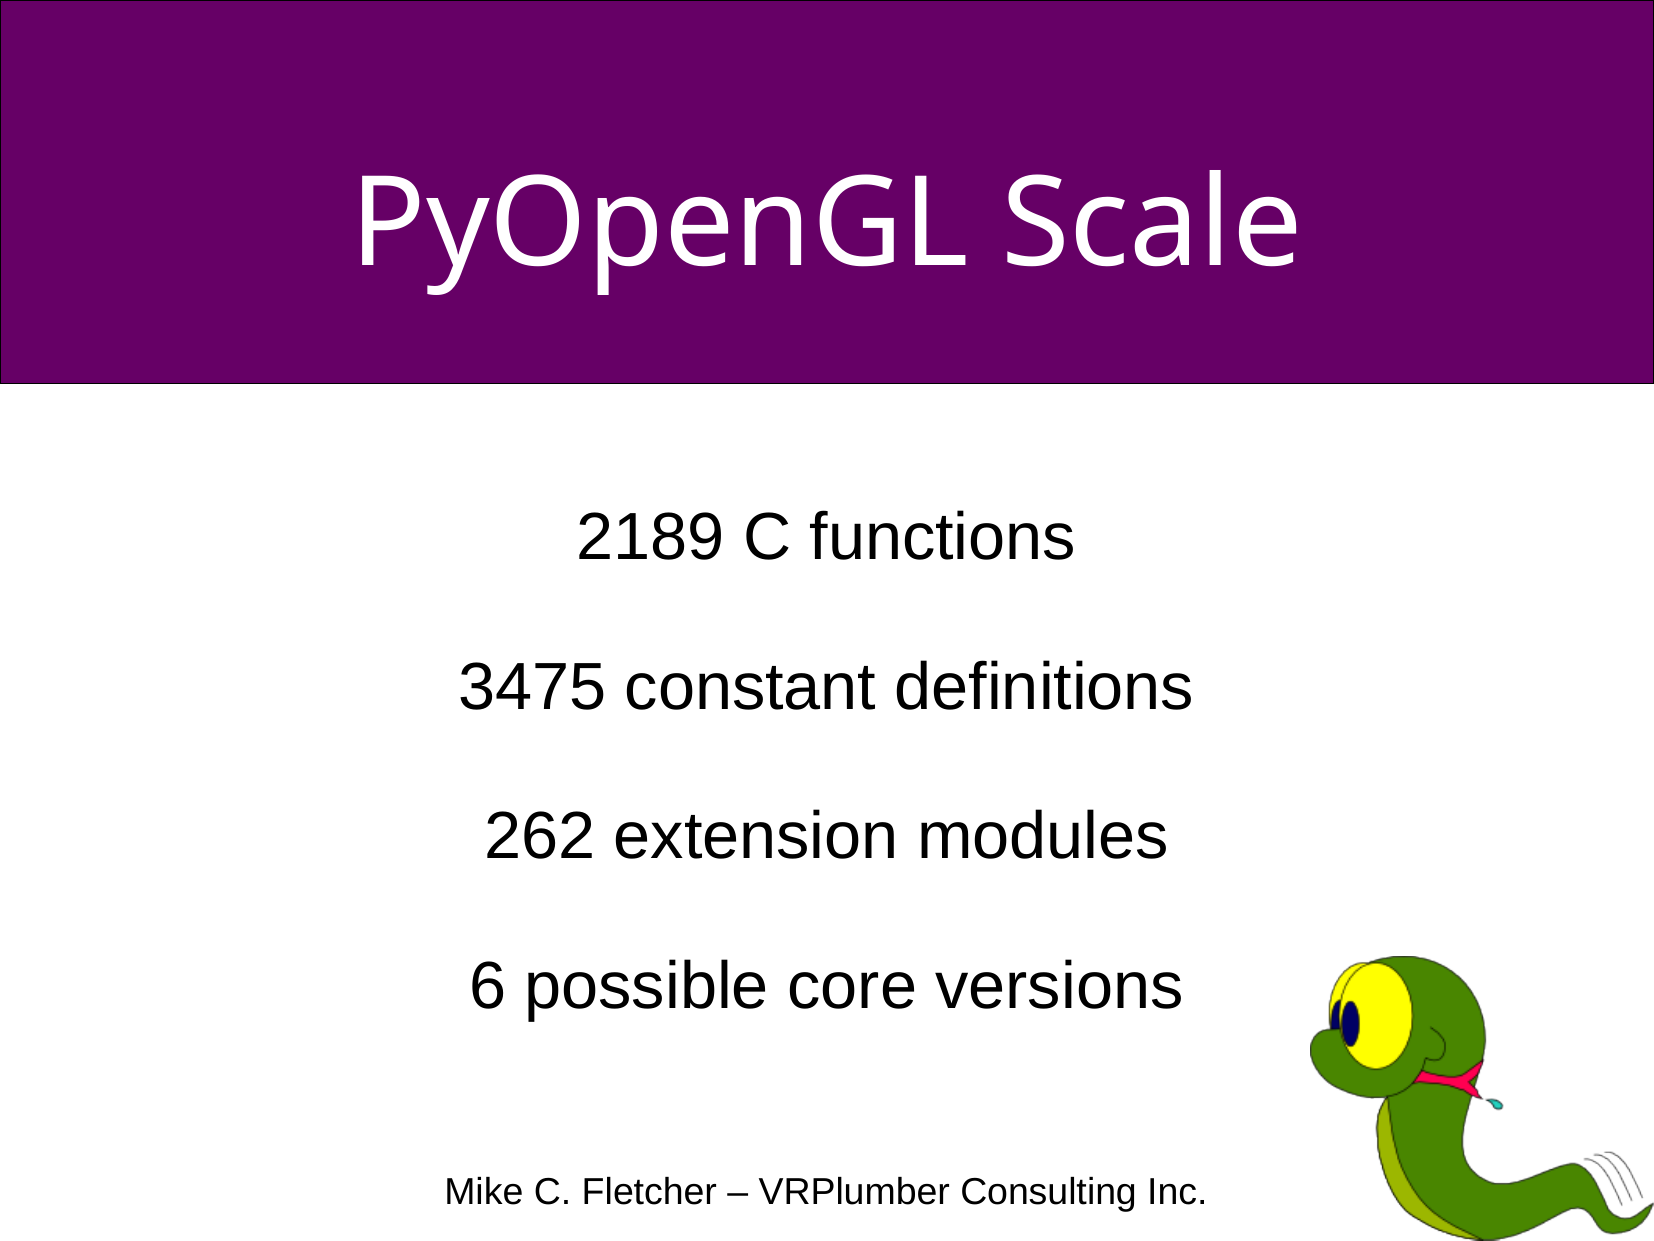

# PyOpenGL Scale
2189 C functions
3475 constant definitions
262 extension modules
6 possible core versions